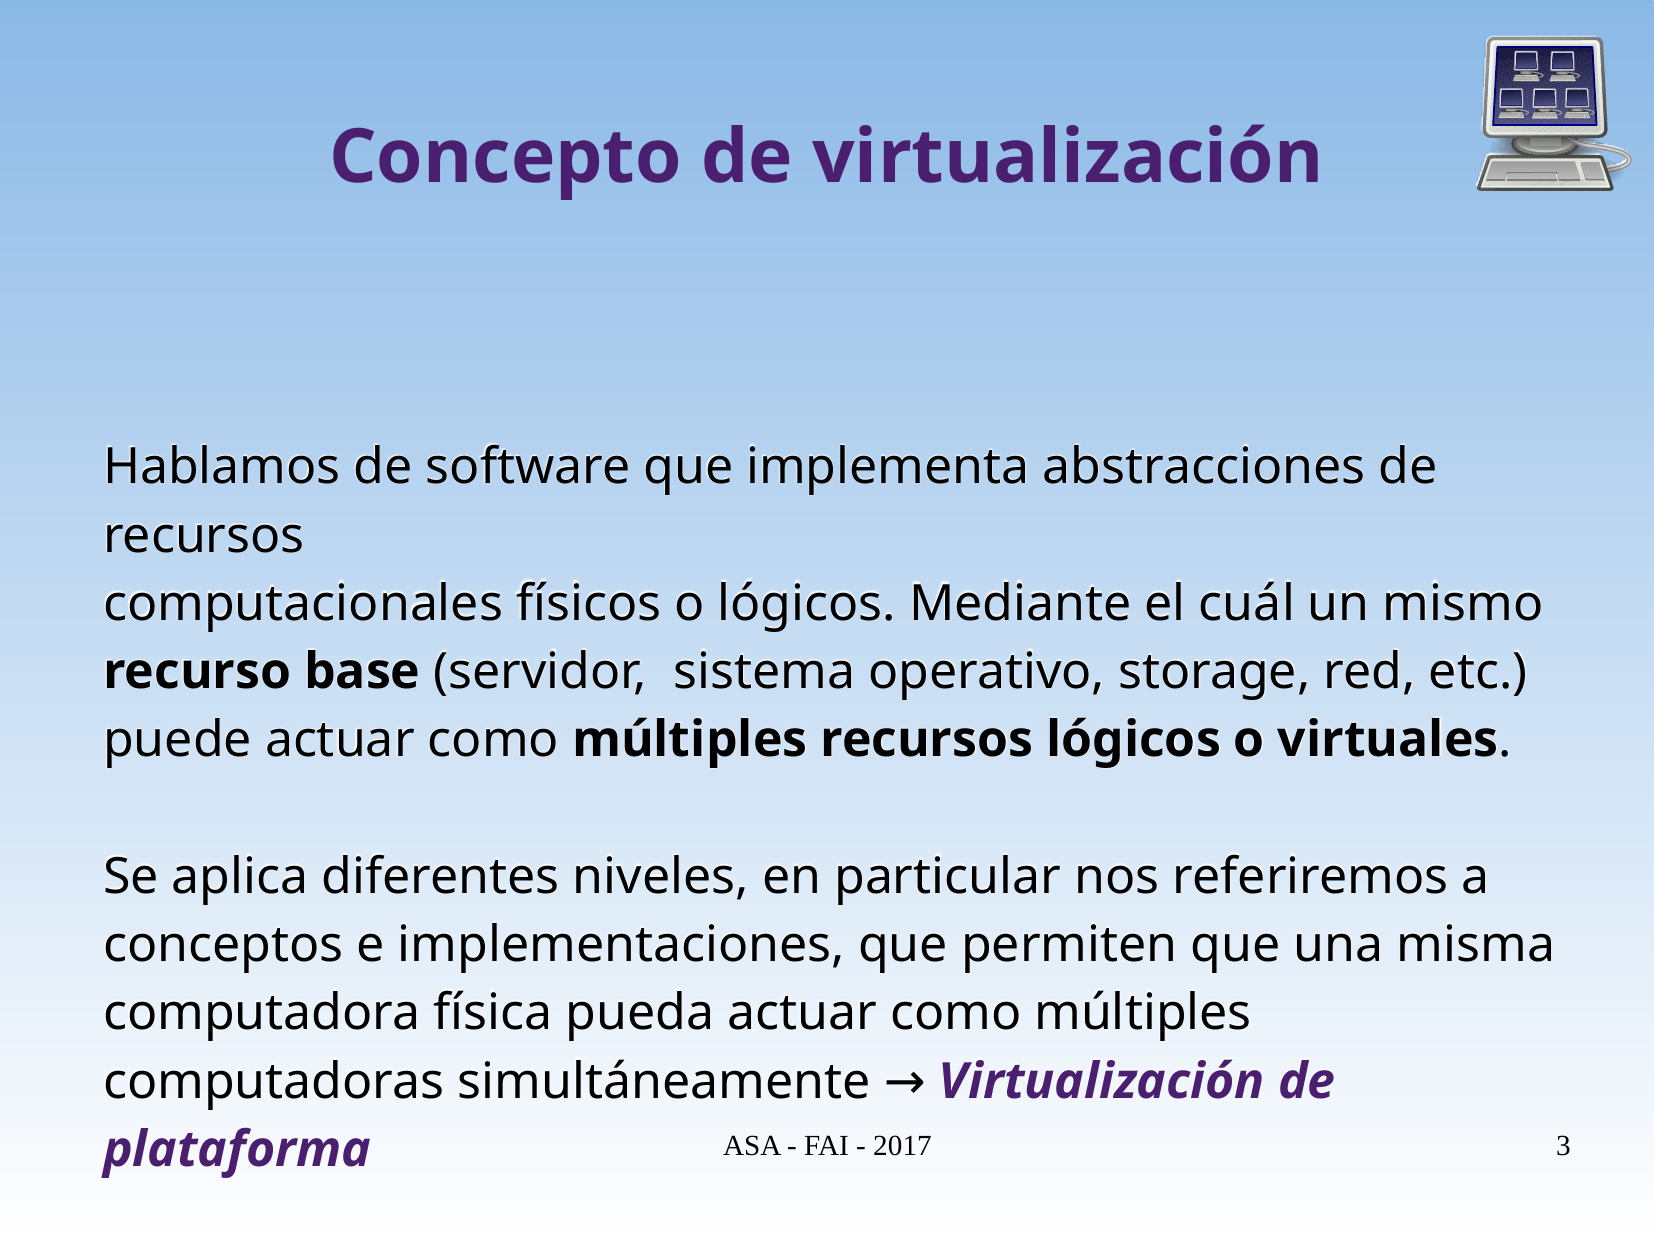

# Concepto de virtualización
Hablamos de software que implementa abstracciones de recursos
computacionales físicos o lógicos. Mediante el cuál un mismo
recurso base (servidor, sistema operativo, storage, red, etc.)
puede actuar como múltiples recursos lógicos o virtuales.
Se aplica diferentes niveles, en particular nos referiremos a conceptos e implementaciones, que permiten que una misma computadora física pueda actuar como múltiples computadoras simultáneamente → Virtualización de plataforma
ASA - FAI - 2017
3